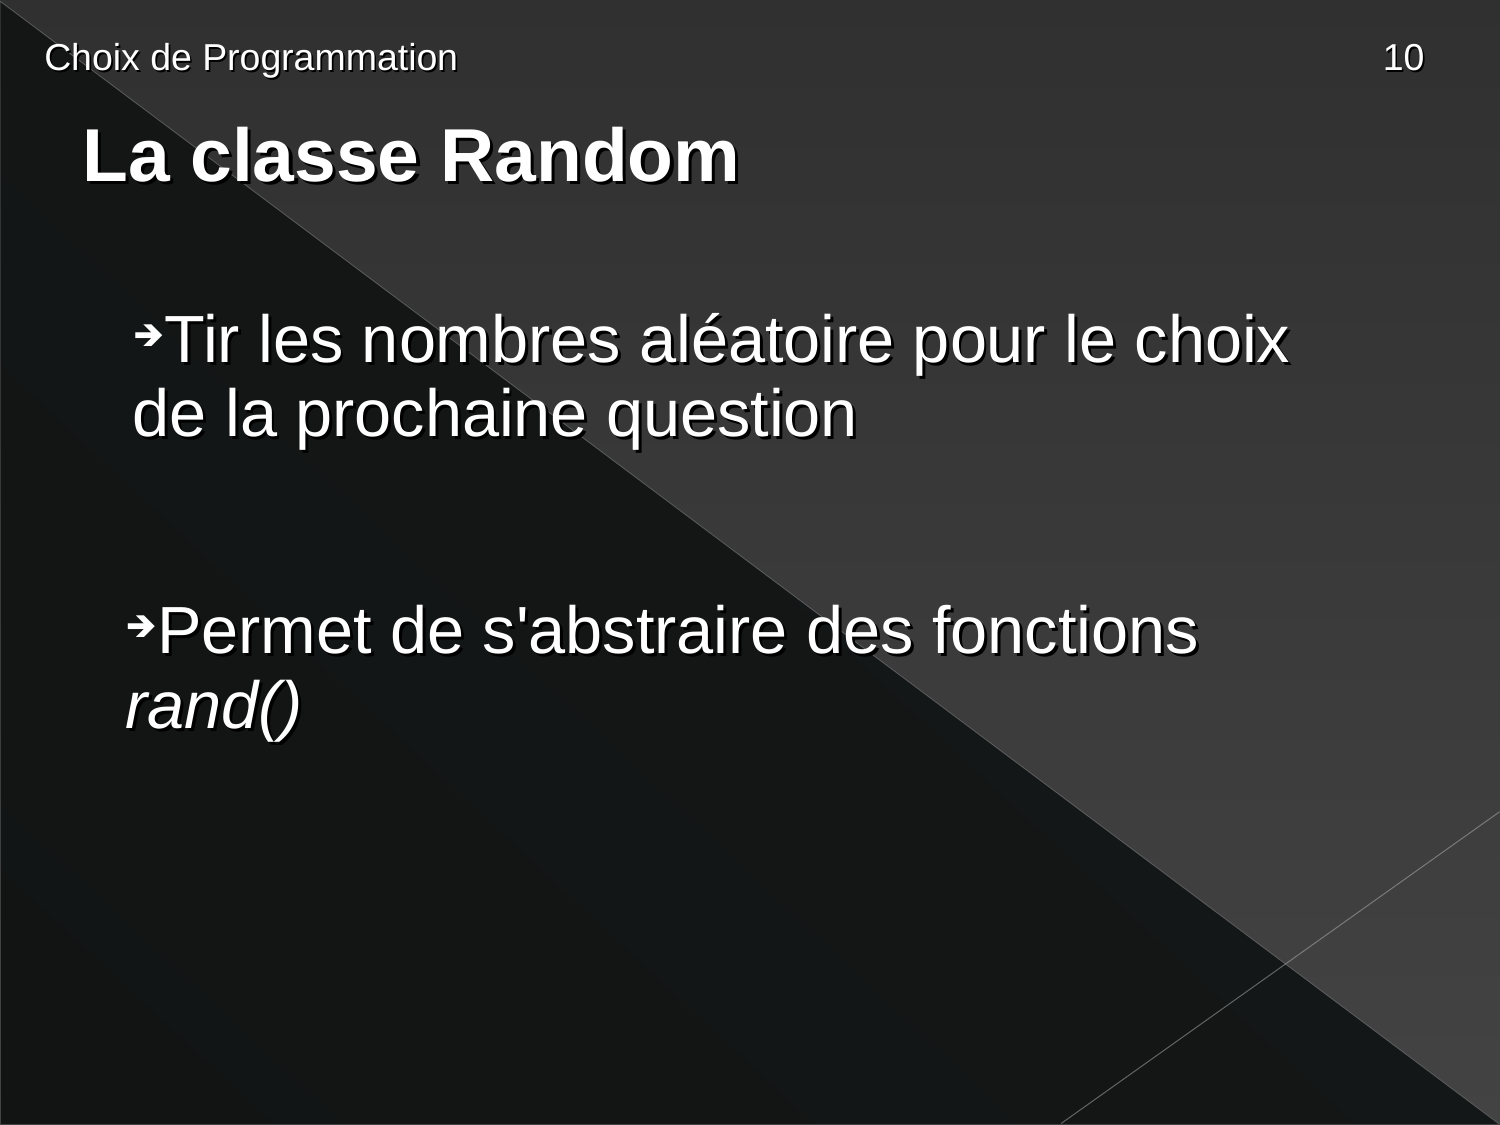

Choix de Programmation												 10
# La classe Random
Tir les nombres aléatoire pour le choix de la prochaine question
Permet de s'abstraire des fonctions rand()